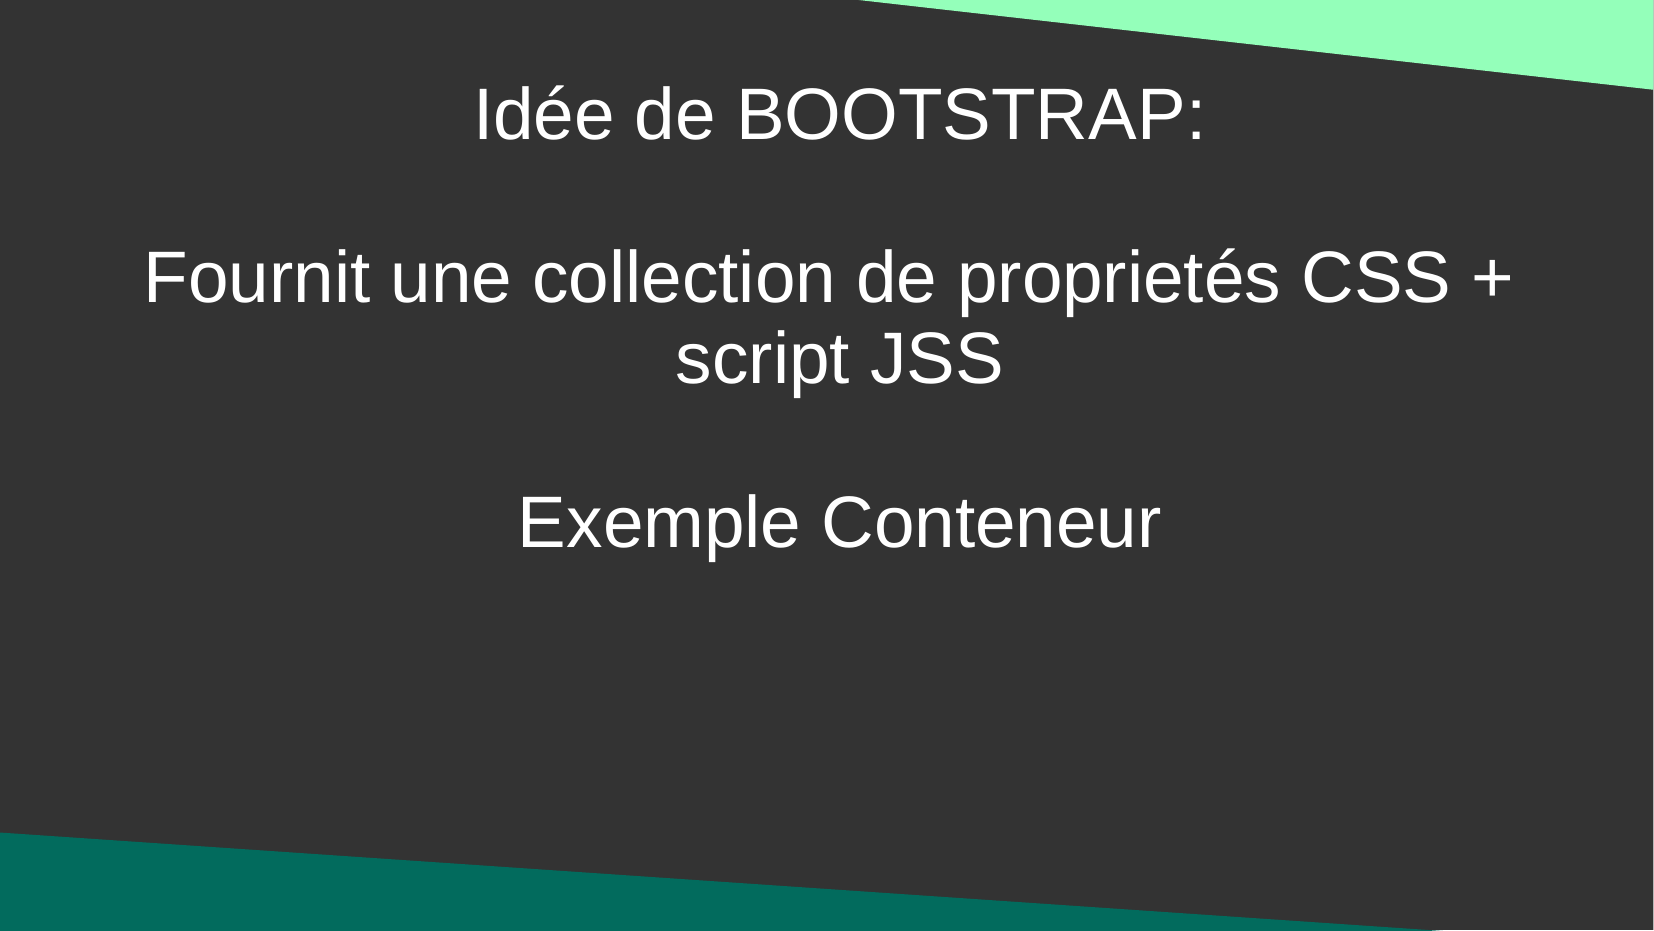

# Idée de BOOTSTRAP: Fournit une collection de proprietés CSS + script JSS Exemple Conteneur